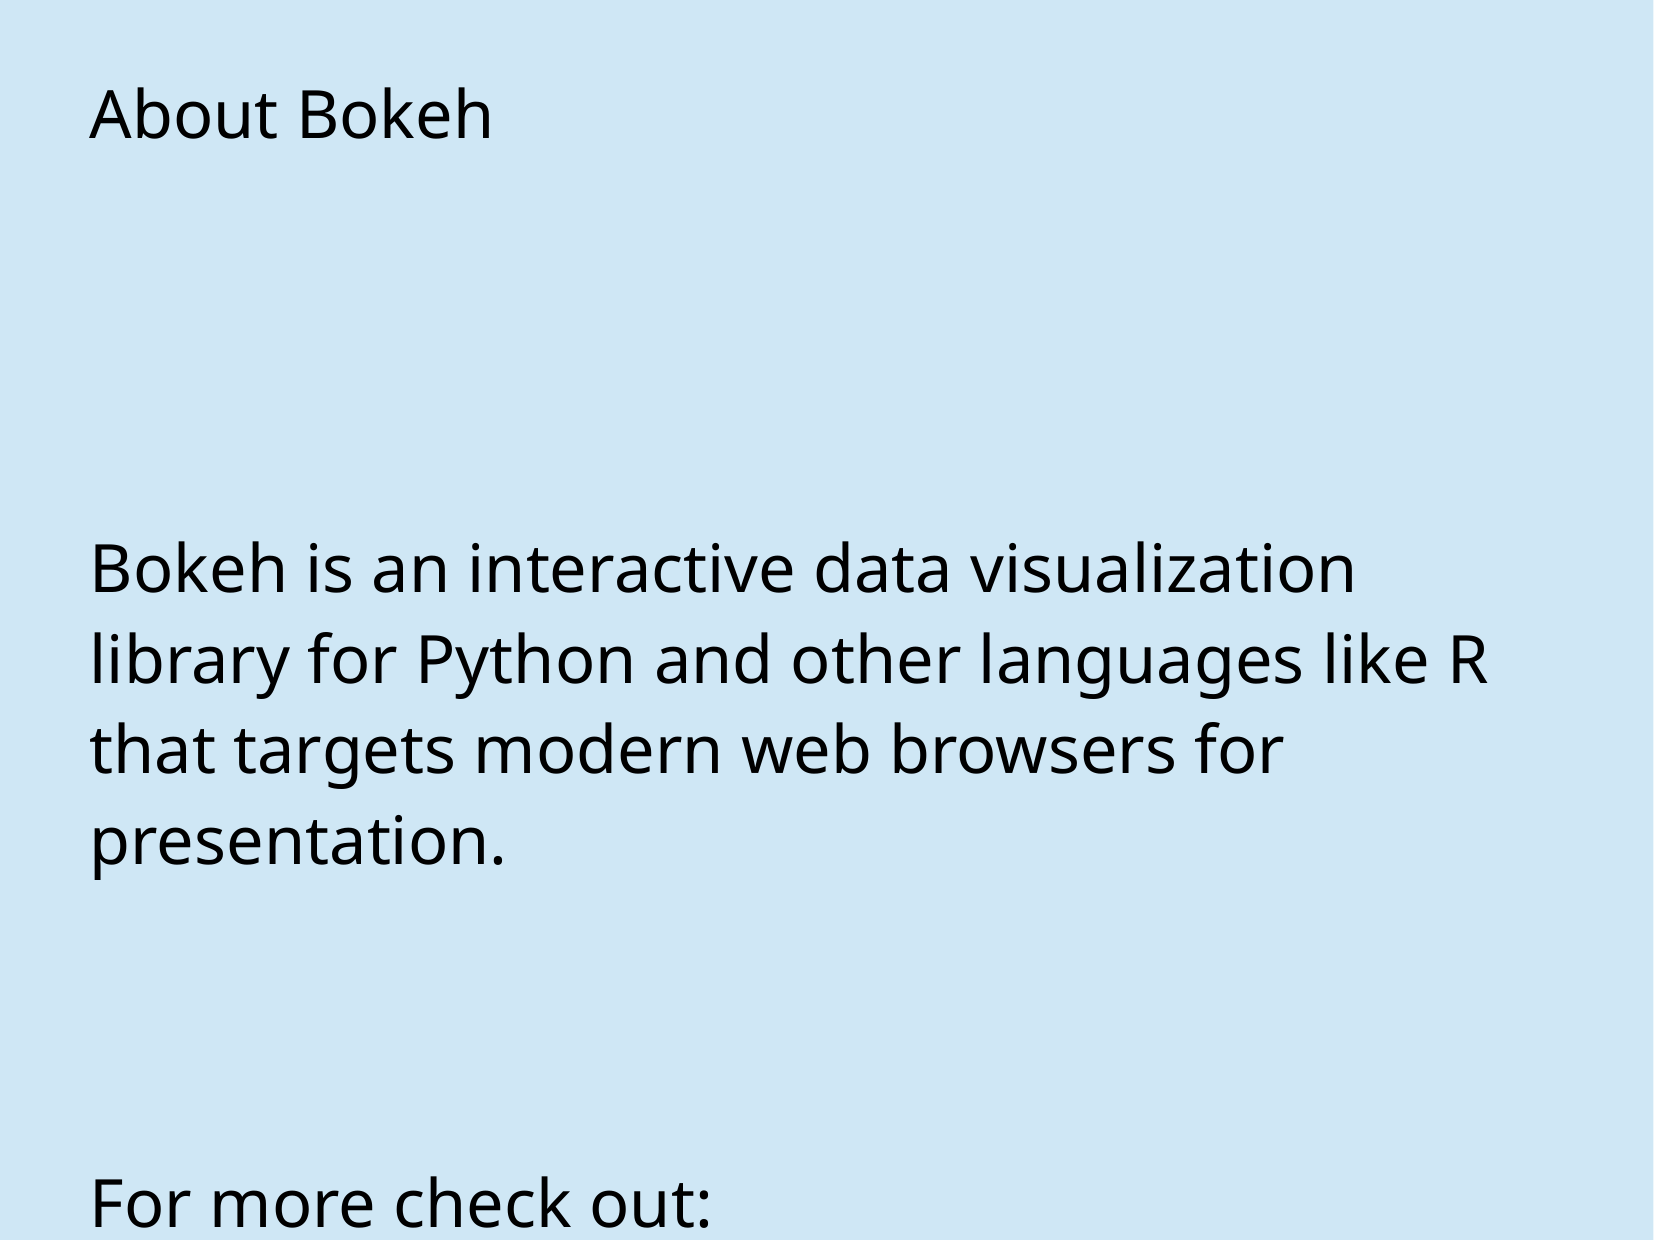

About Bokeh
Bokeh is an interactive data visualization library for Python and other languages like R that targets modern web browsers for presentation.
For more check out: https://bokeh.pydata.org/en/latest/